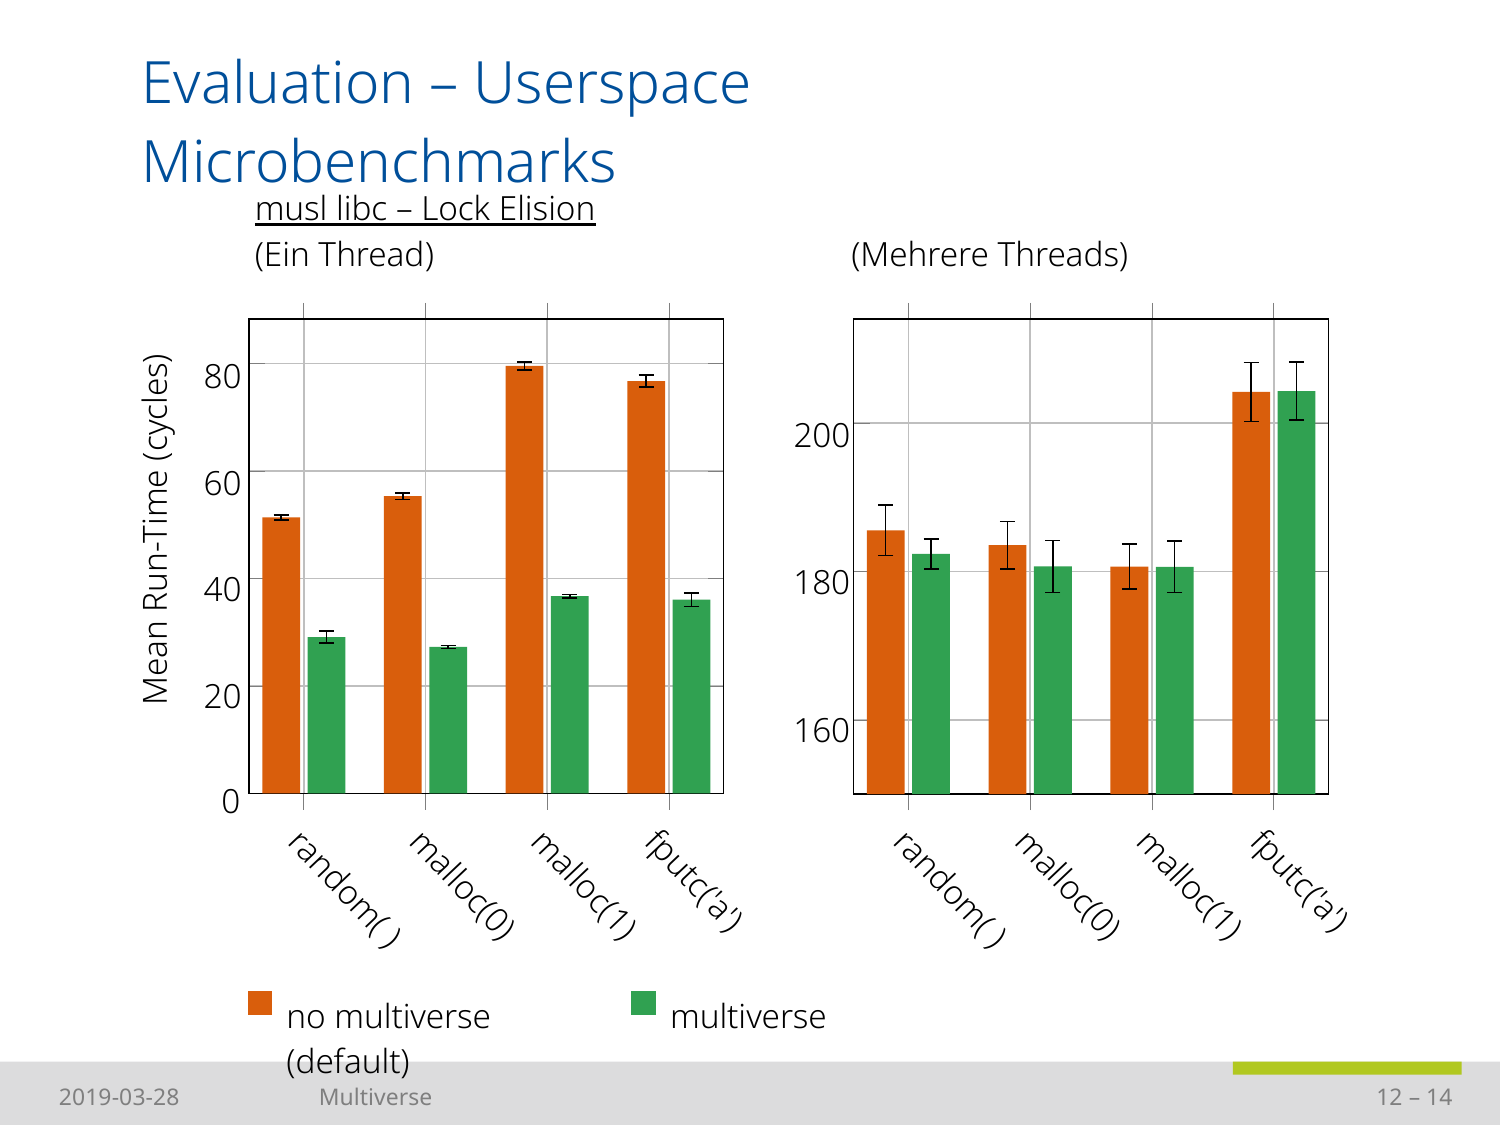

# Evaluation – Userspace Microbenchmarks
musl libc – Lock Elision
(Ein Thread)
(Mehrere Threads)
80
200
60
Mean Run-Time (cycles)
180
40
20
160
0
fputc('a')
fputc('a')
malloc(0)
malloc(1)
malloc(0)
malloc(1)
random( )
random( )
no multiverse (default)
multiverse
12